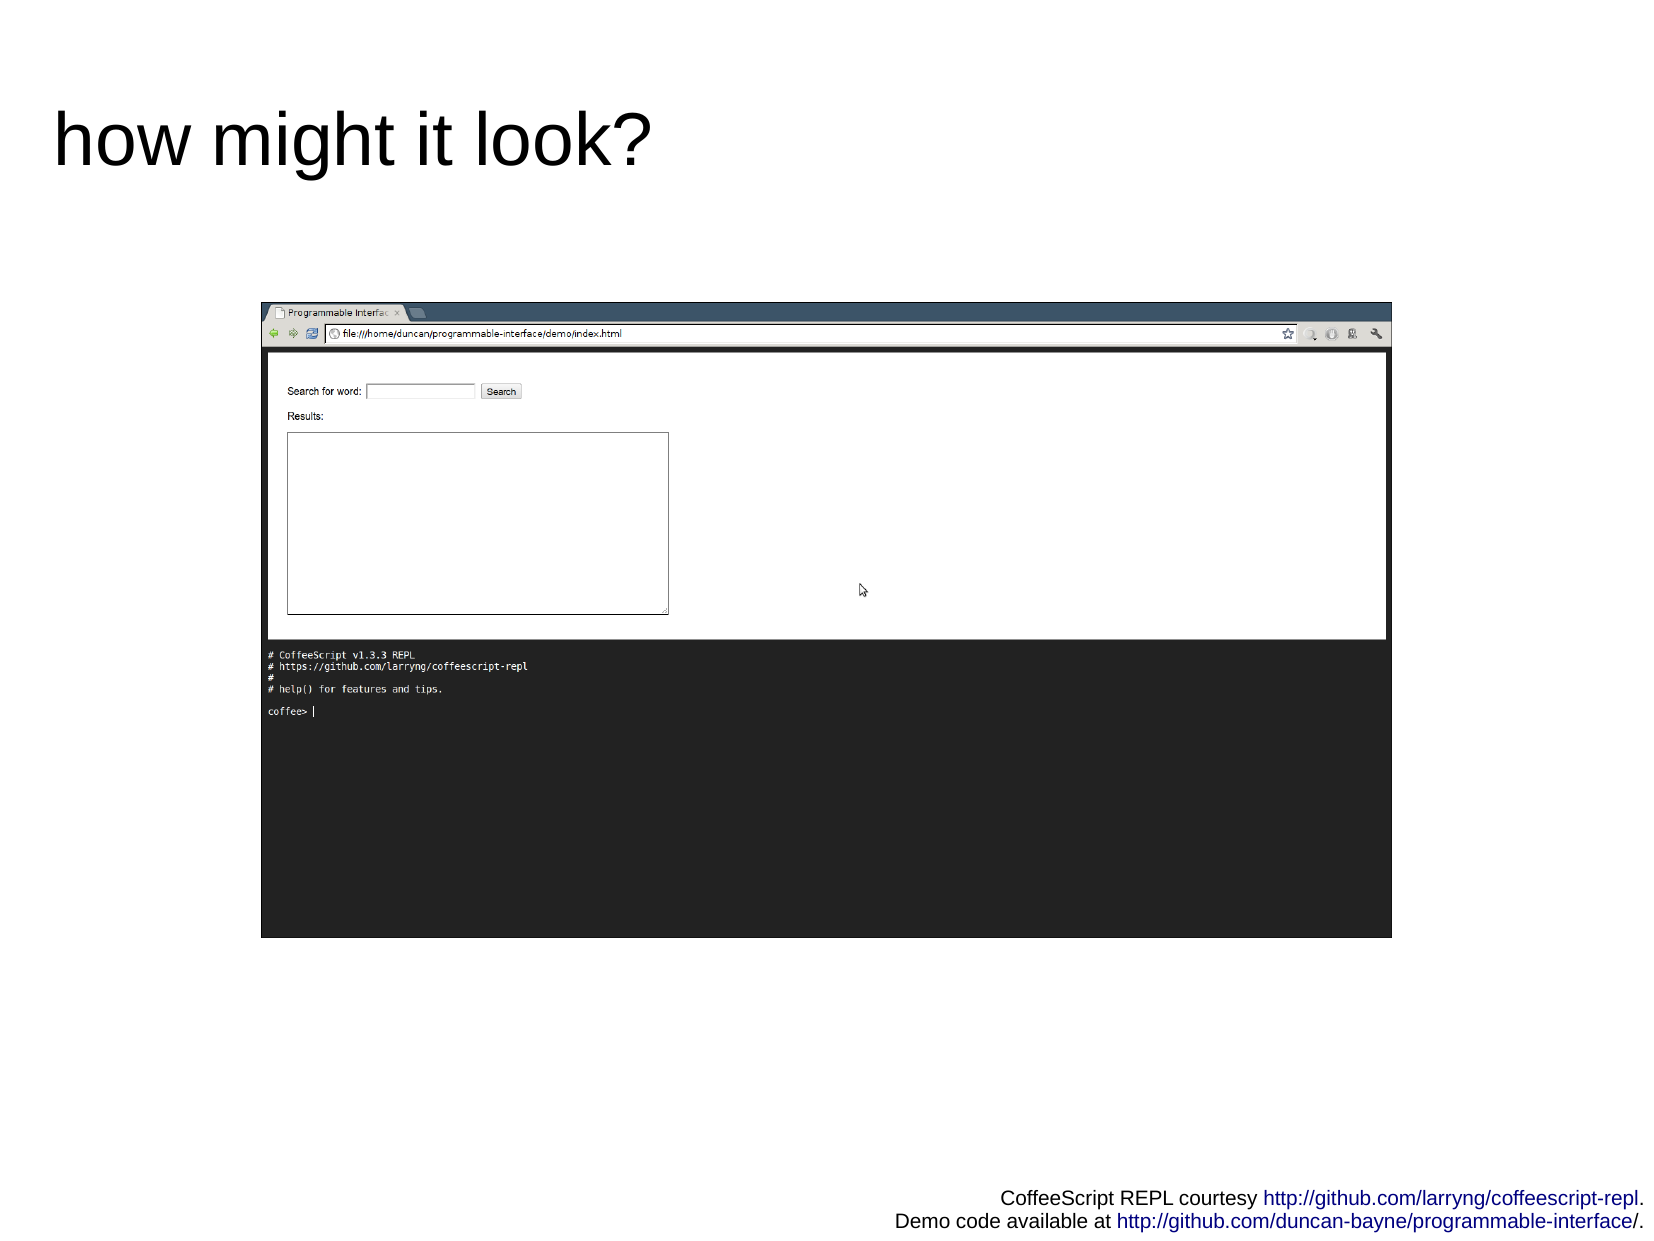

# how might it look?
CoffeeScript REPL courtesy http://github.com/larryng/coffeescript-repl.
Demo code available at http://github.com/duncan-bayne/programmable-interface/.